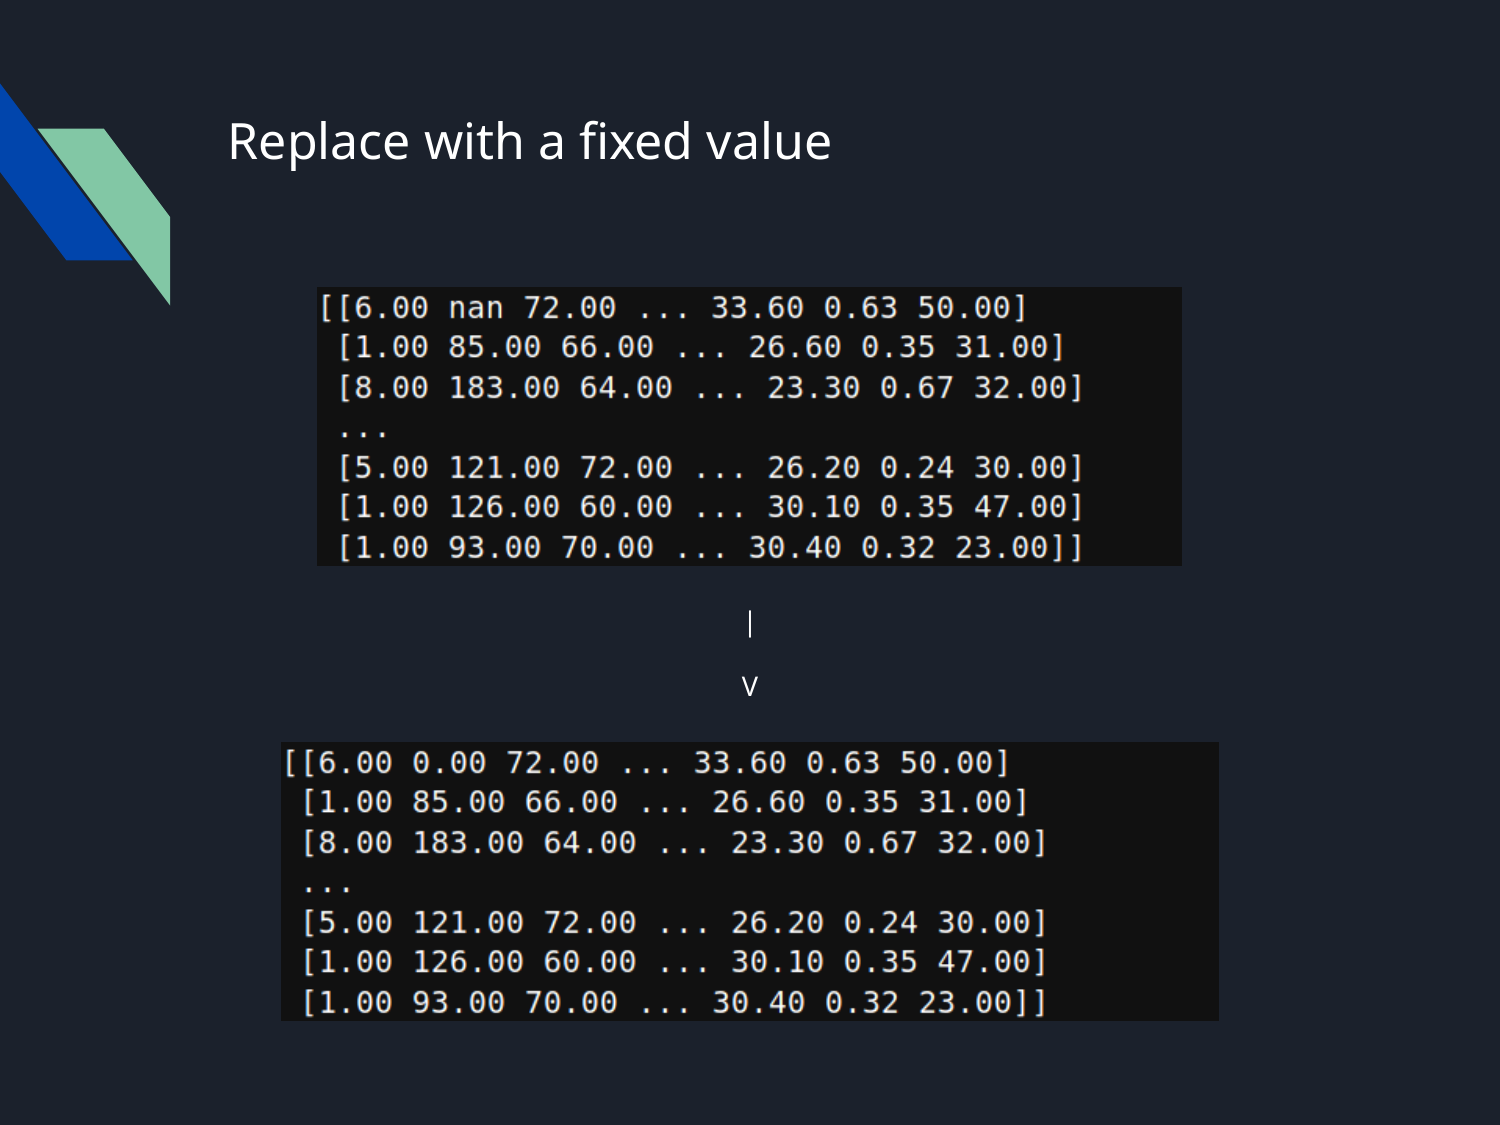

# Replace with a fixed value
|
V